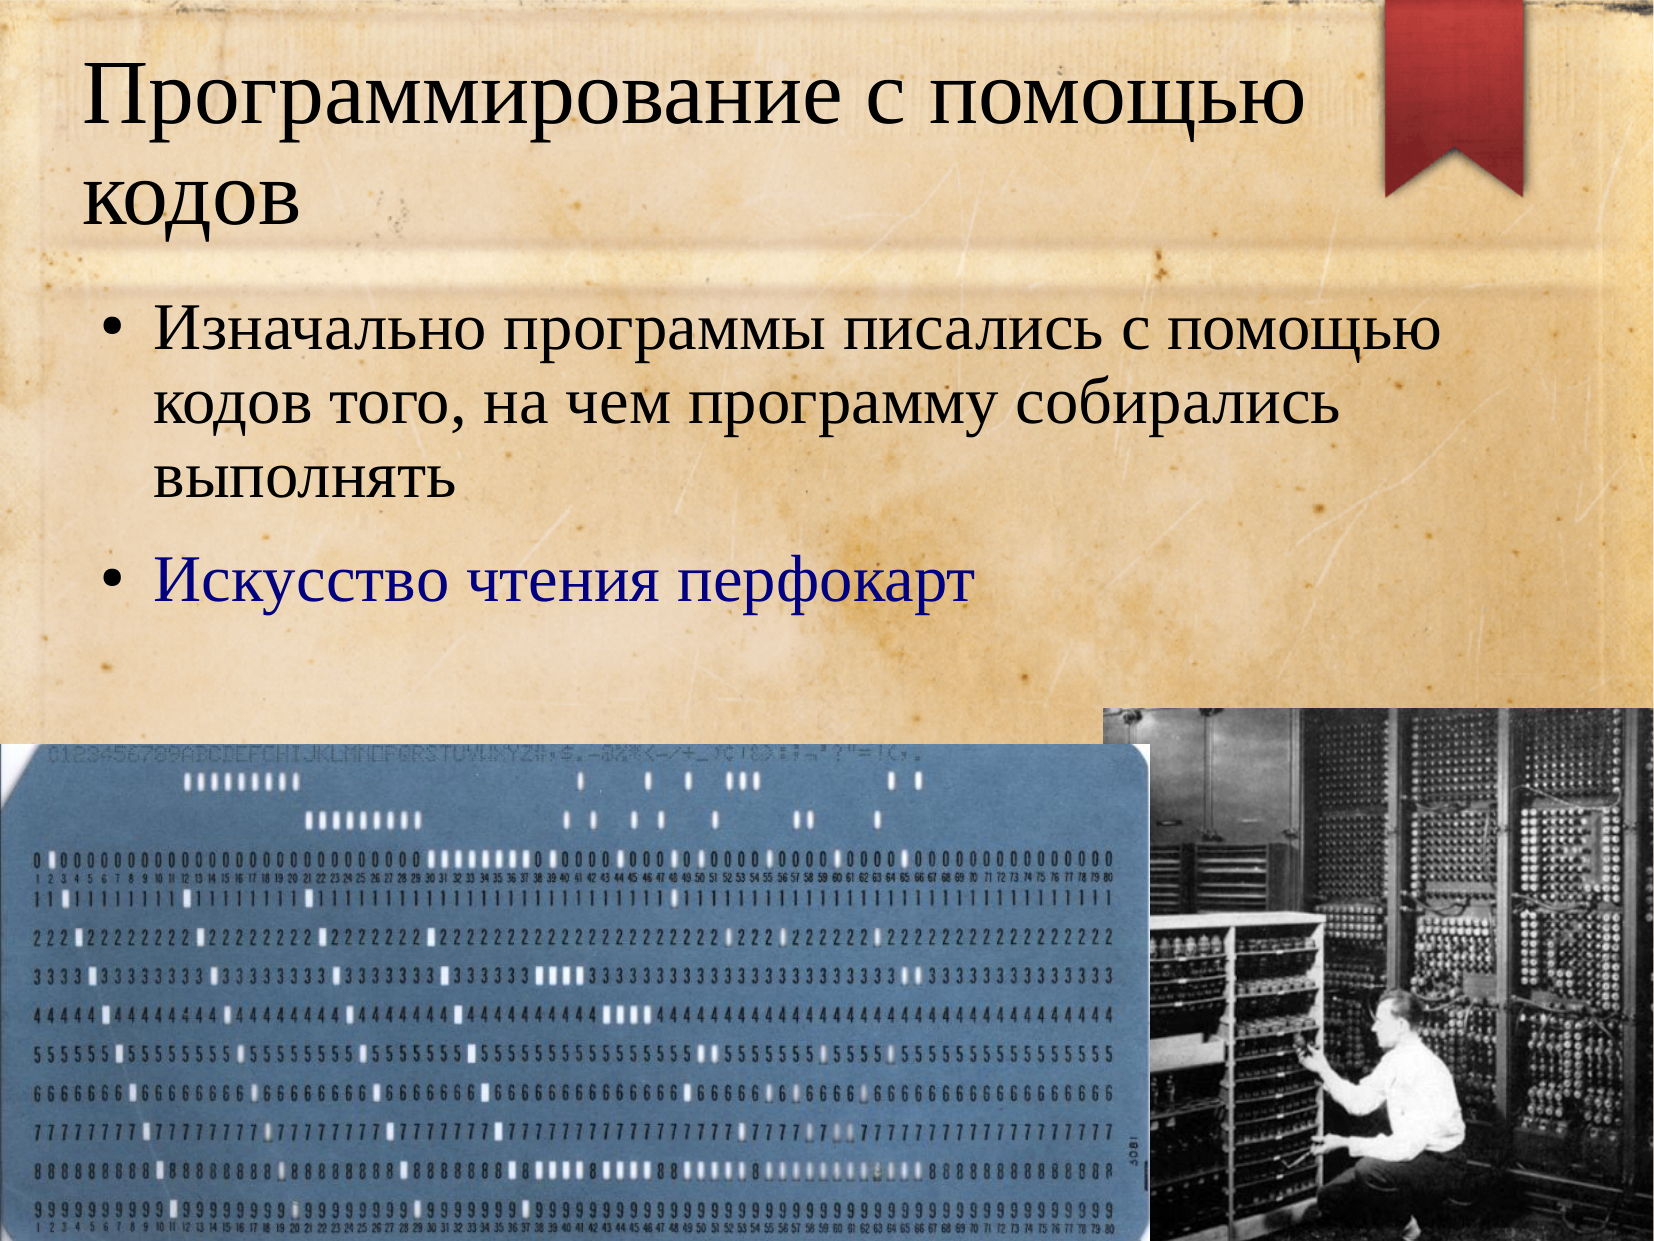

# Программирование с помощью кодов
Изначально программы писались с помощью кодов того, на чем программу собирались выполнять
Искусство чтения перфокарт